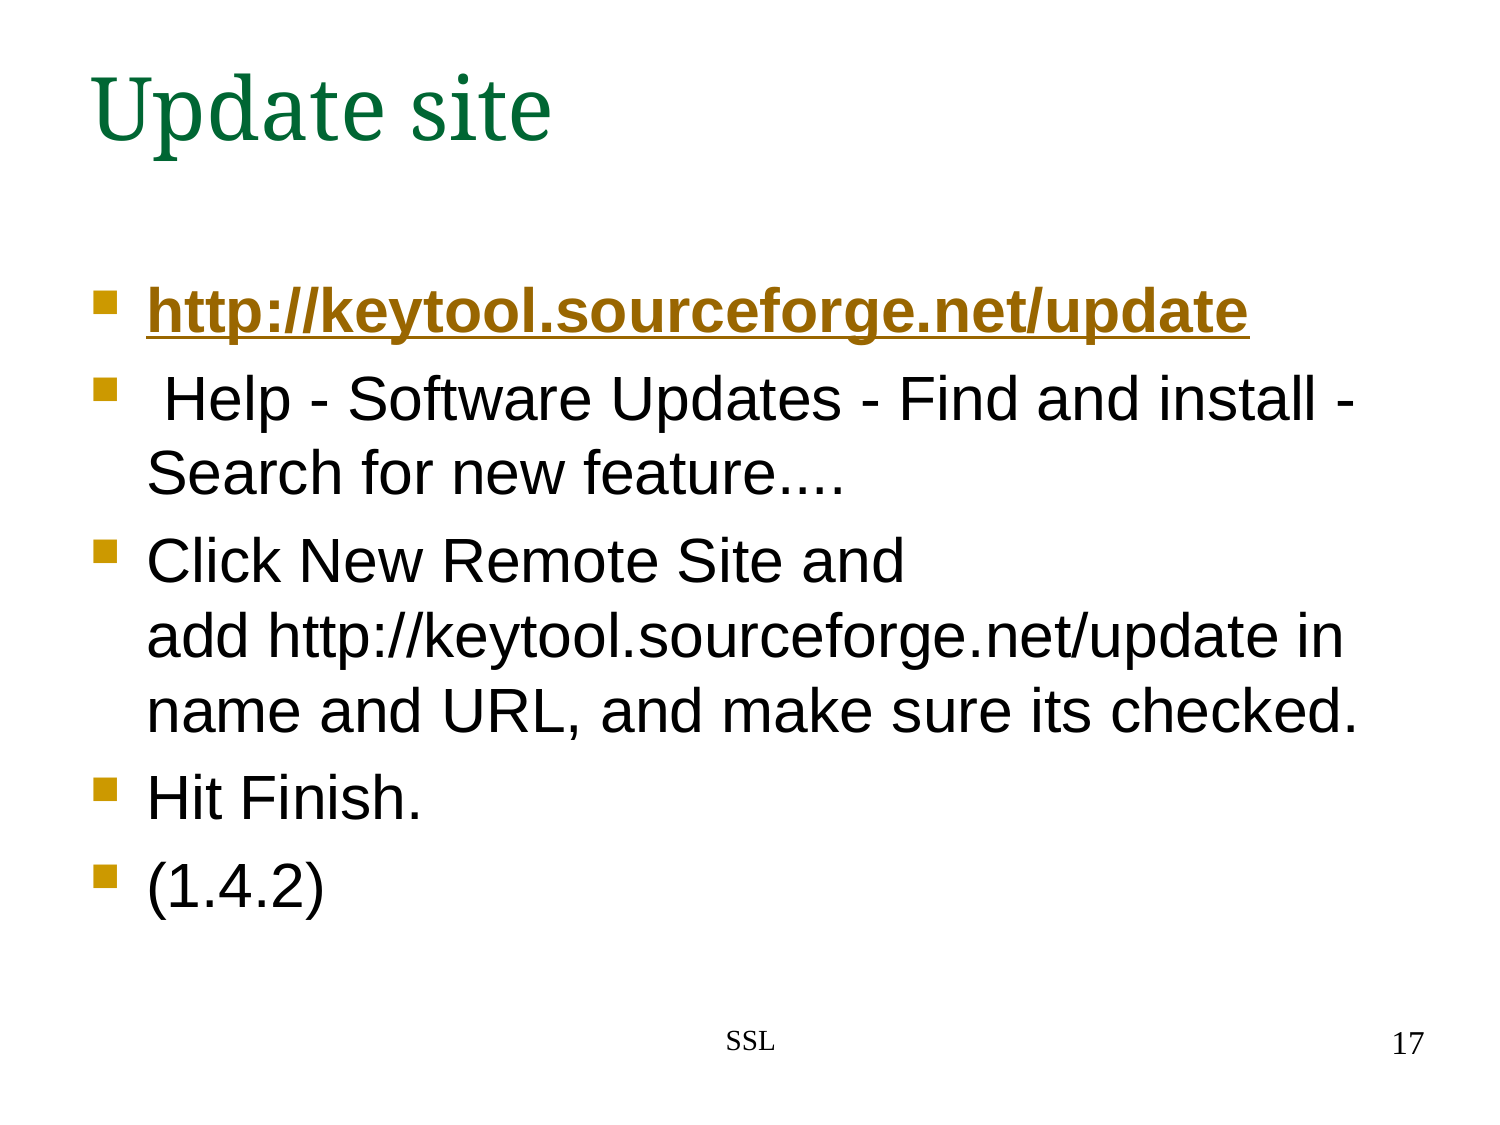

# Update site
http://keytool.sourceforge.net/update
 Help - Software Updates - Find and install - Search for new feature....
Click New Remote Site and add http://keytool.sourceforge.net/update in name and URL, and make sure its checked.
Hit Finish.
(1.4.2)
SSL
17